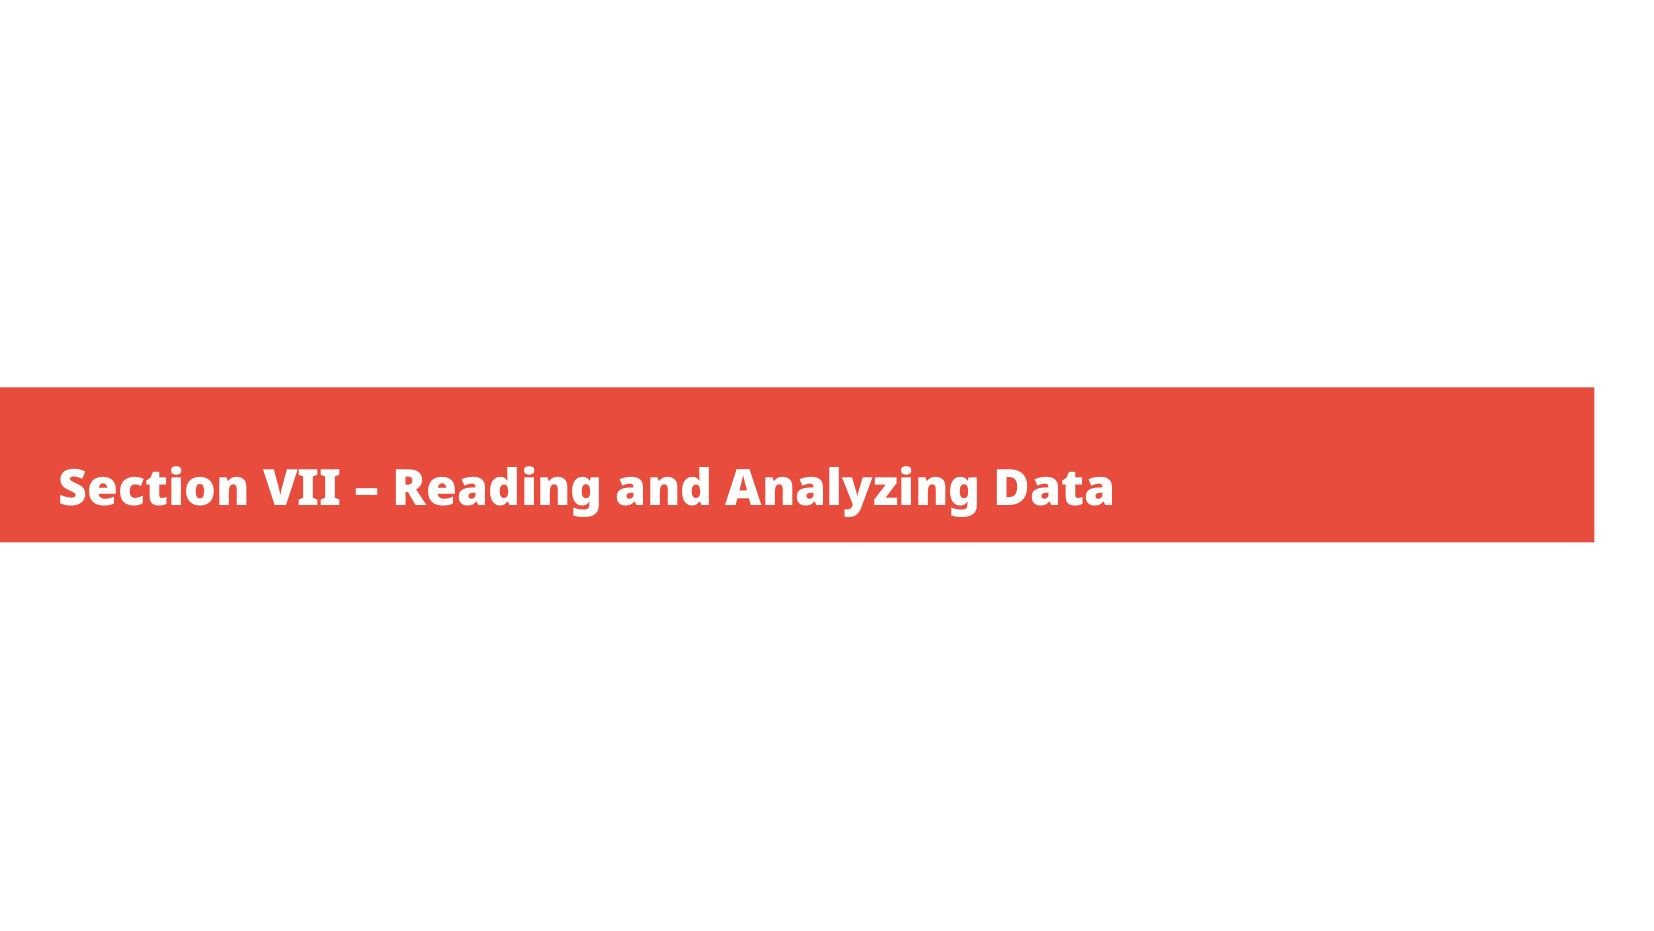

# Section VII – Reading and Analyzing Data